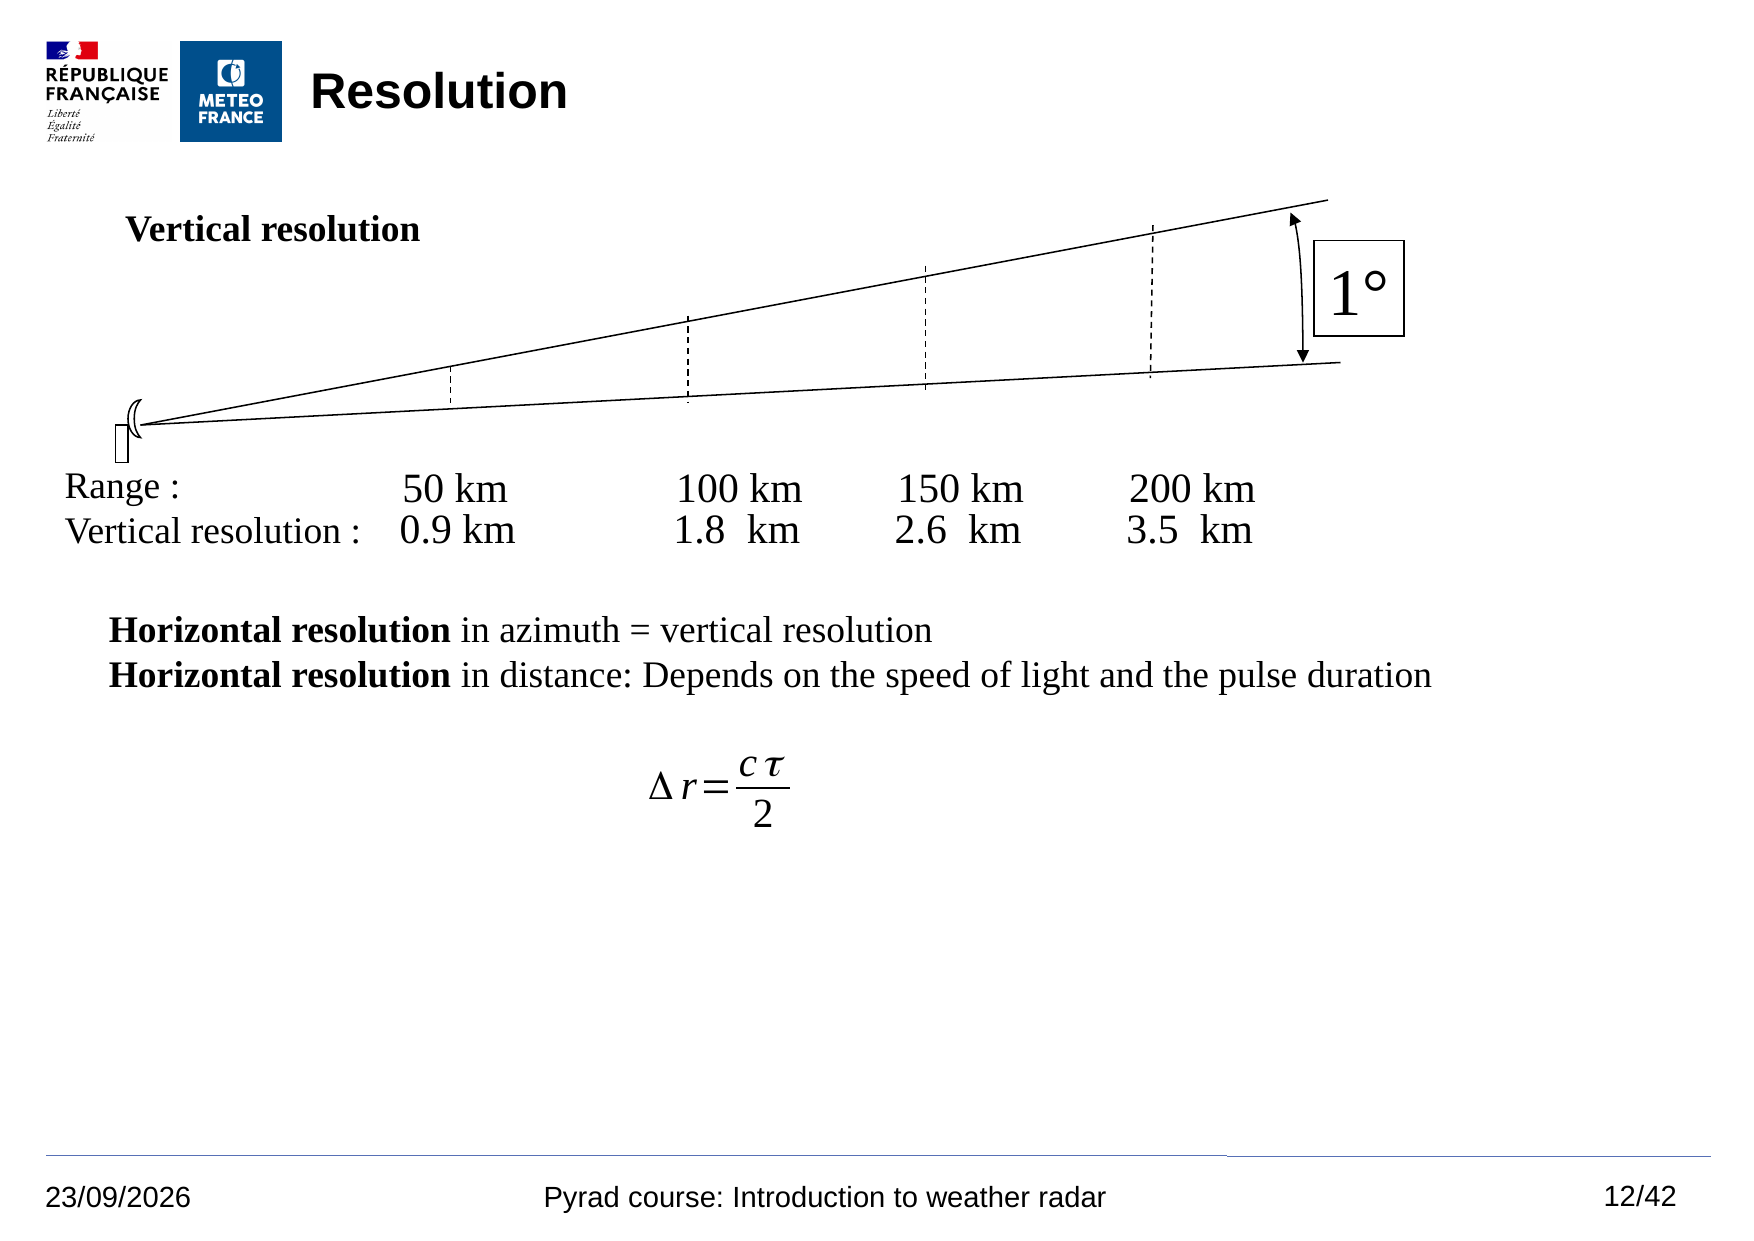

# Resolution
Vertical resolution
1°
Range :
Vertical resolution :
50 km 100 km 150 km 200 km
0.9 km 1.8 km 2.6 km 3.5 km
Horizontal resolution in azimuth = vertical resolution
Horizontal resolution in distance: Depends on the speed of light and the pulse duration
12
Pyrad course: Introduction to weather radar